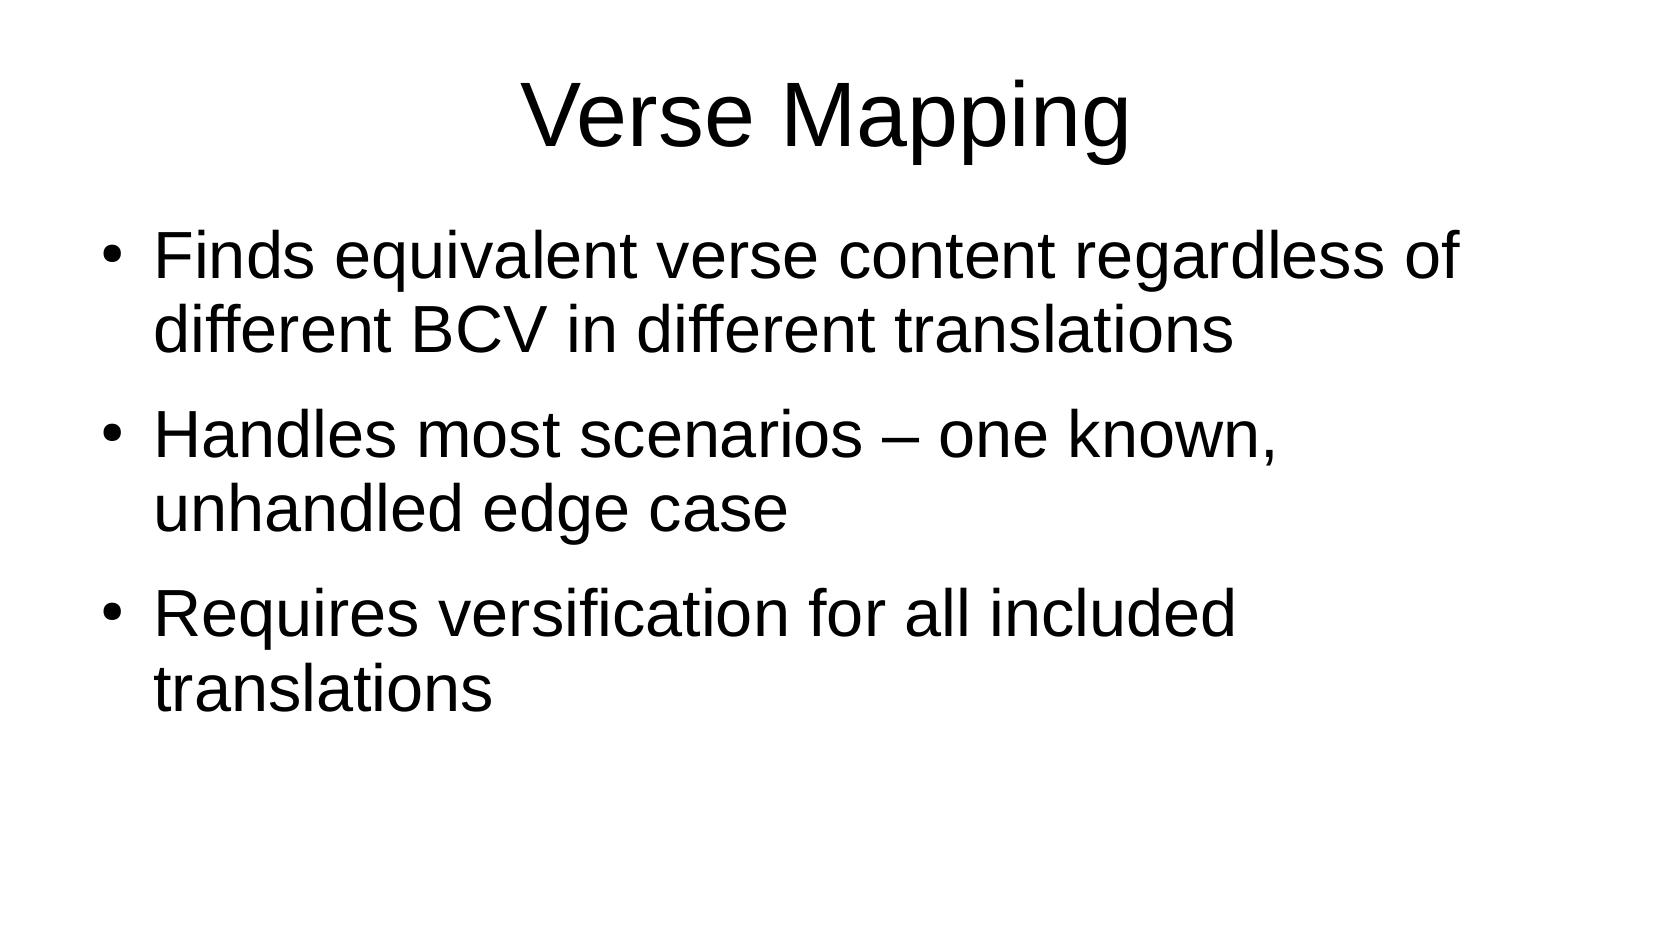

# Verse Mapping
Finds equivalent verse content regardless of different BCV in different translations
Handles most scenarios – one known, unhandled edge case
Requires versification for all included translations